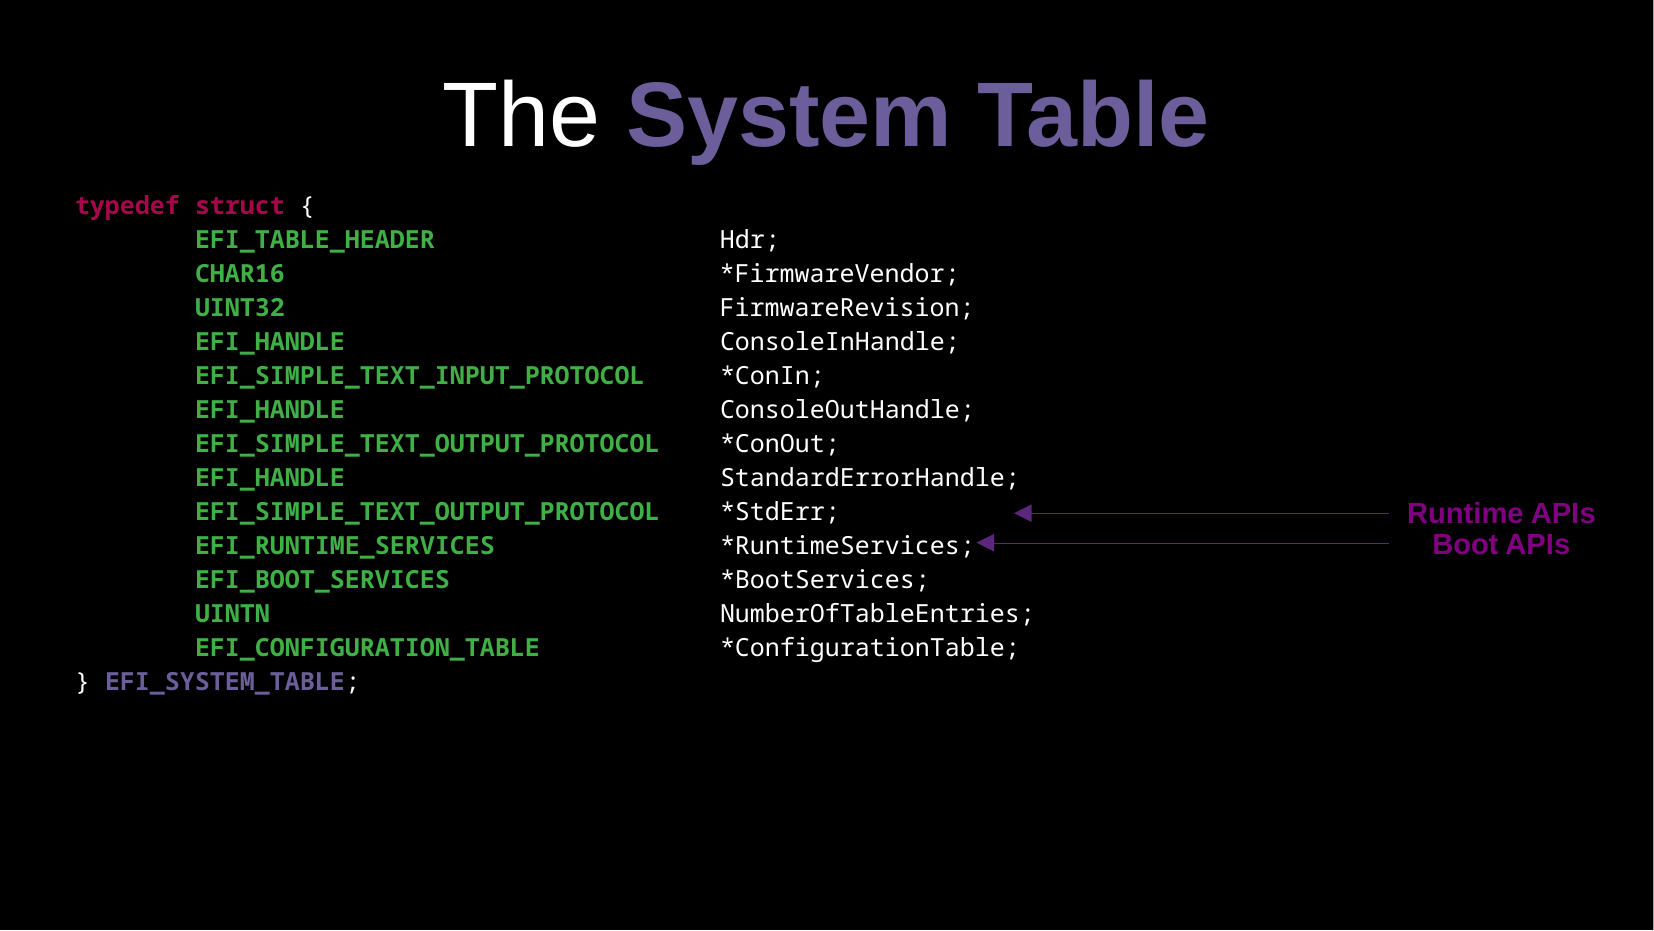

# The System Table
typedef struct {
 EFI_TABLE_HEADER Hdr;
 CHAR16 *FirmwareVendor;
 UINT32 FirmwareRevision;
 EFI_HANDLE ConsoleInHandle;
 EFI_SIMPLE_TEXT_INPUT_PROTOCOL *ConIn;
 EFI_HANDLE ConsoleOutHandle;
 EFI_SIMPLE_TEXT_OUTPUT_PROTOCOL *ConOut;
 EFI_HANDLE StandardErrorHandle;
 EFI_SIMPLE_TEXT_OUTPUT_PROTOCOL *StdErr;
 EFI_RUNTIME_SERVICES *RuntimeServices;
 EFI_BOOT_SERVICES *BootServices;
 UINTN NumberOfTableEntries;
 EFI_CONFIGURATION_TABLE *ConfigurationTable;
} EFI_SYSTEM_TABLE;
Runtime APIs
Boot APIs